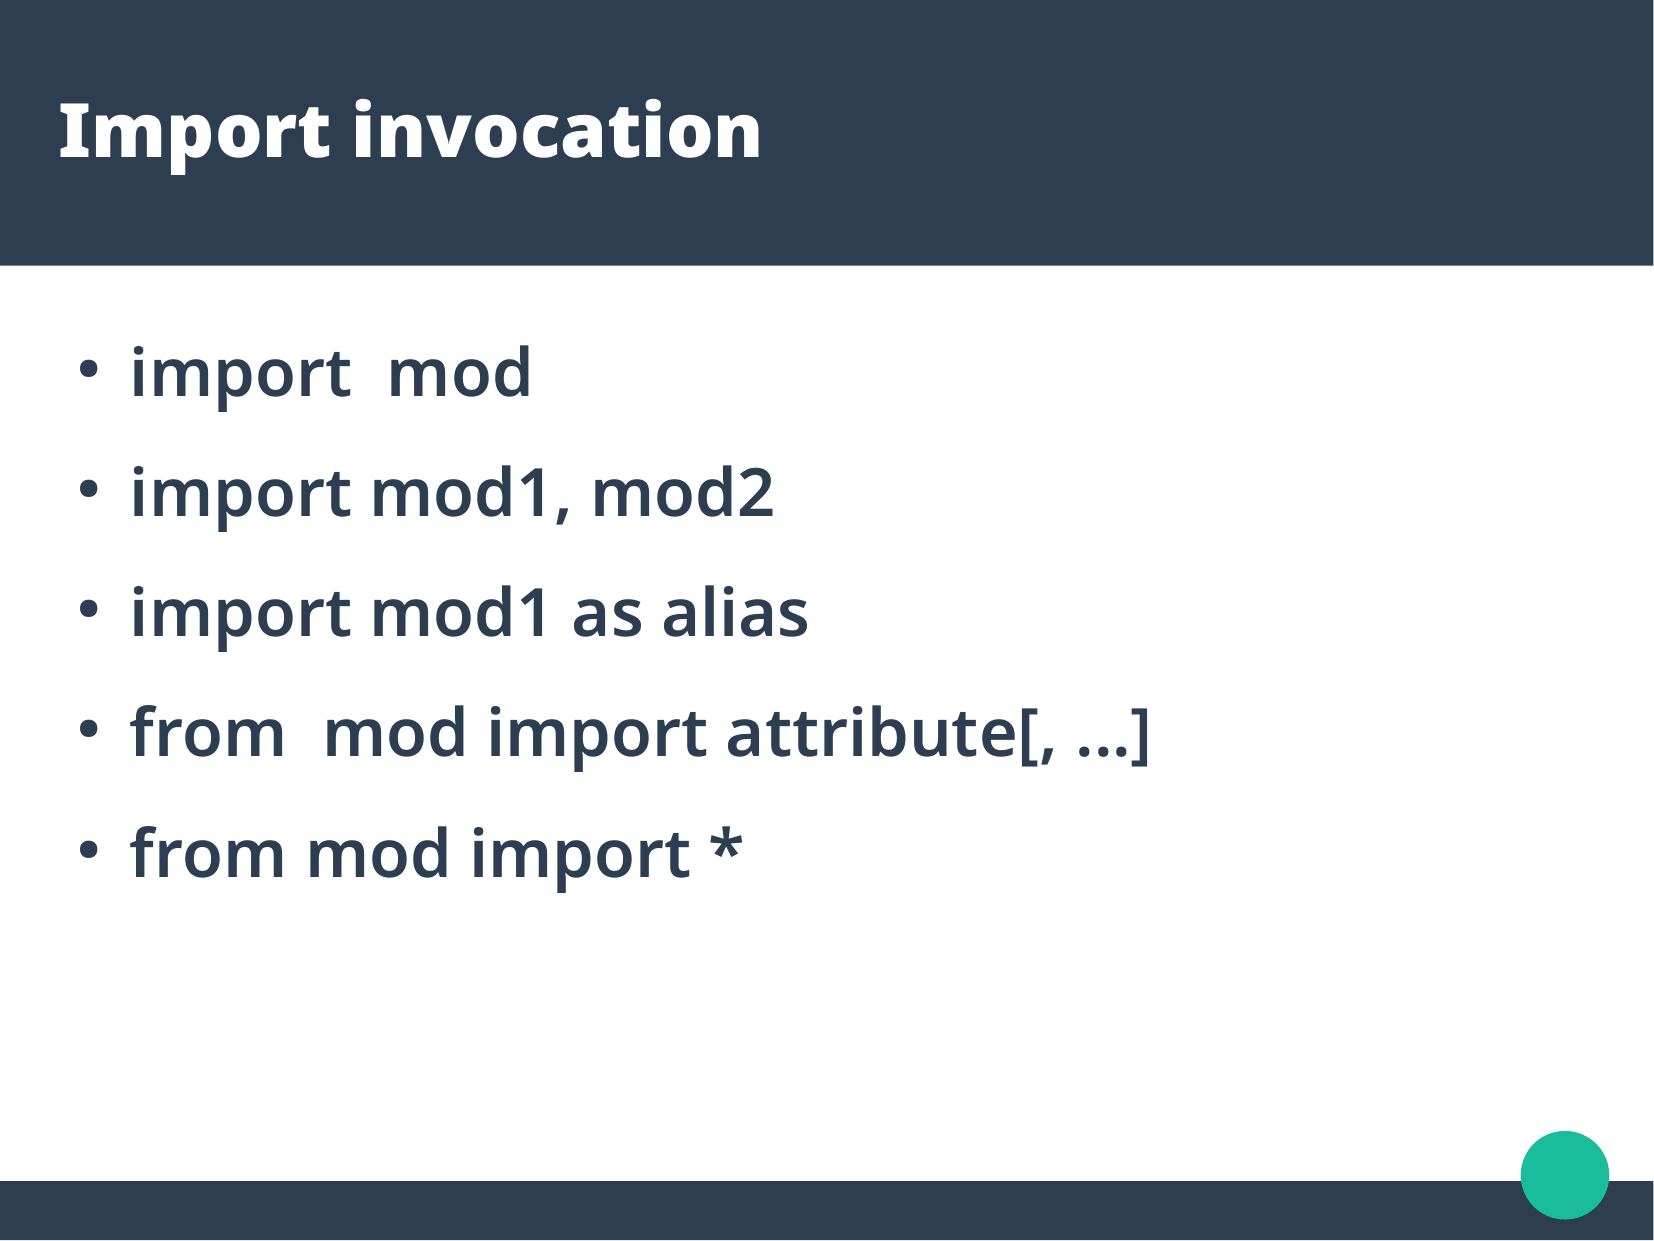

# Import invocation
import mod
import mod1, mod2
import mod1 as alias
from mod import attribute[, ...]
from mod import *